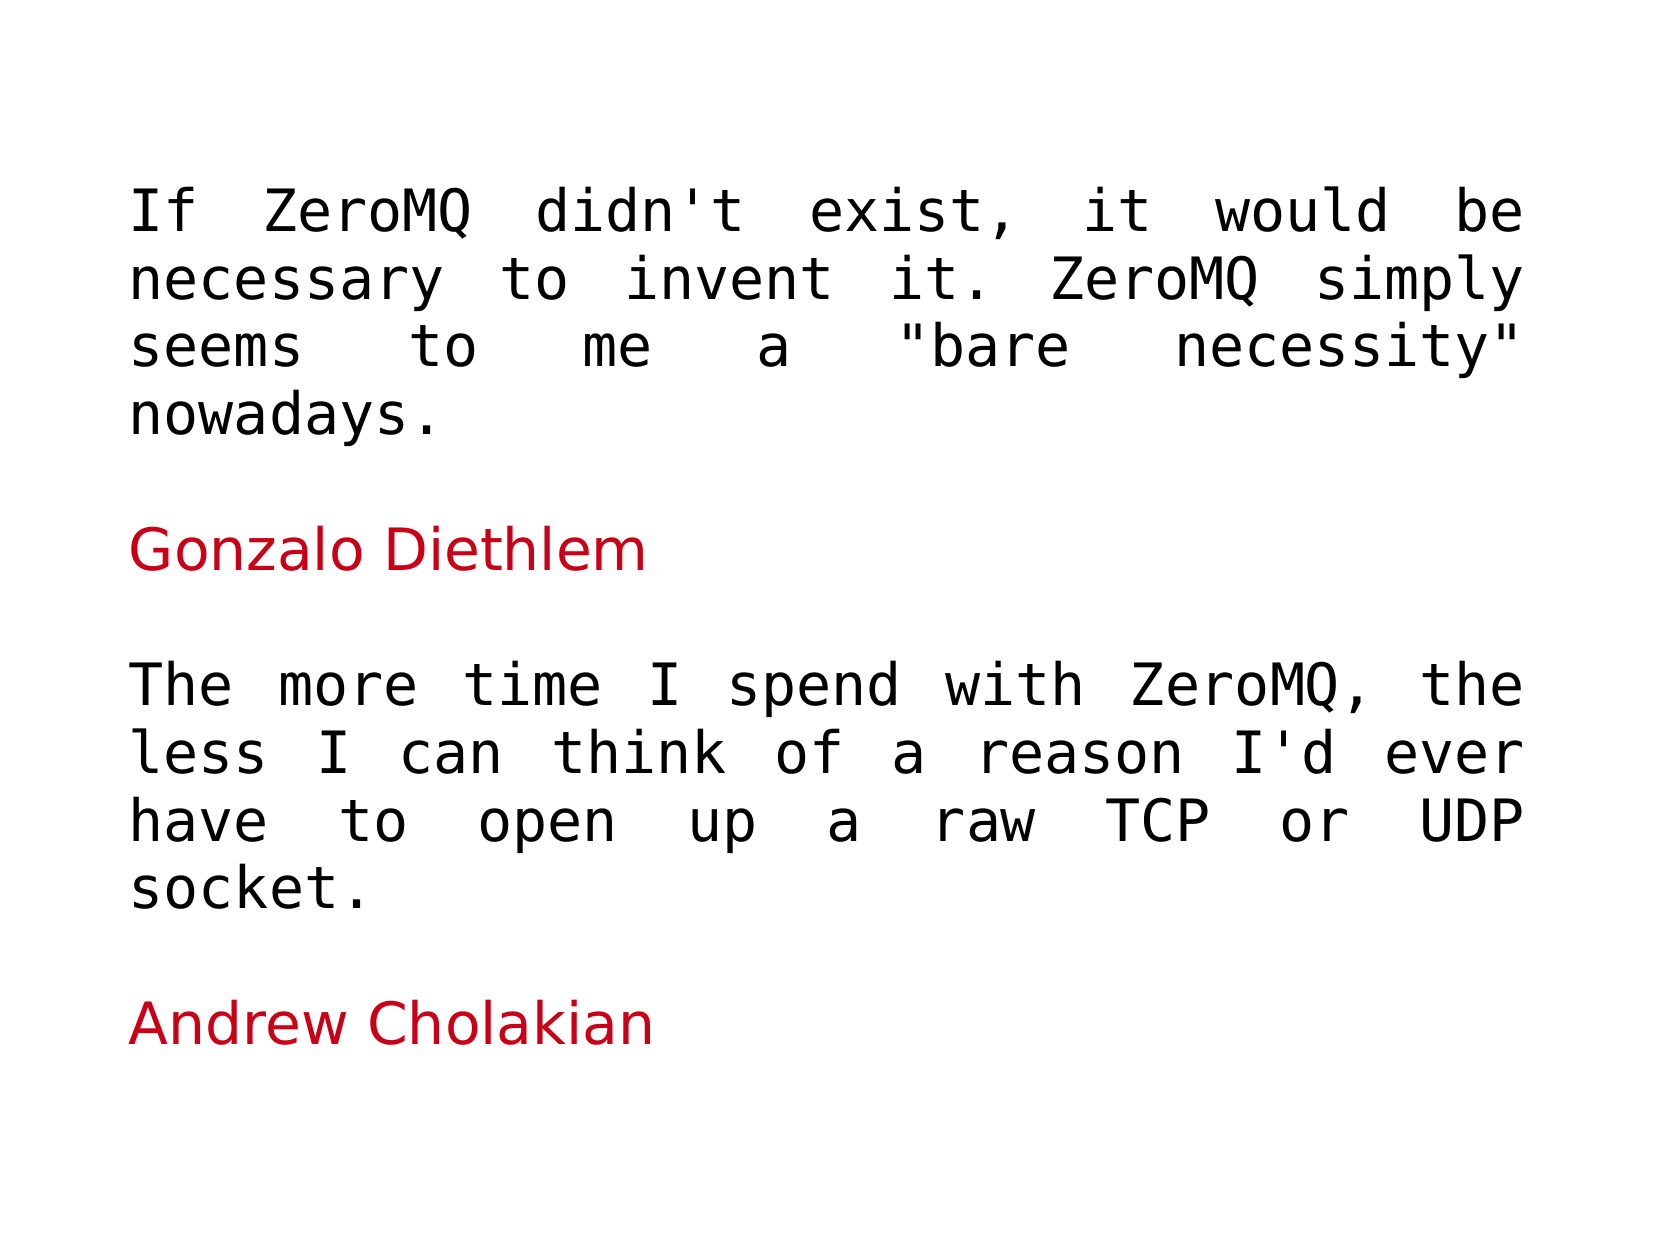

If ZeroMQ didn't exist, it would be necessary to invent it. ZeroMQ simply seems to me a "bare necessity" nowadays.
Gonzalo Diethlem
The more time I spend with ZeroMQ, the less I can think of a reason I'd ever have to open up a raw TCP or UDP socket.
Andrew Cholakian